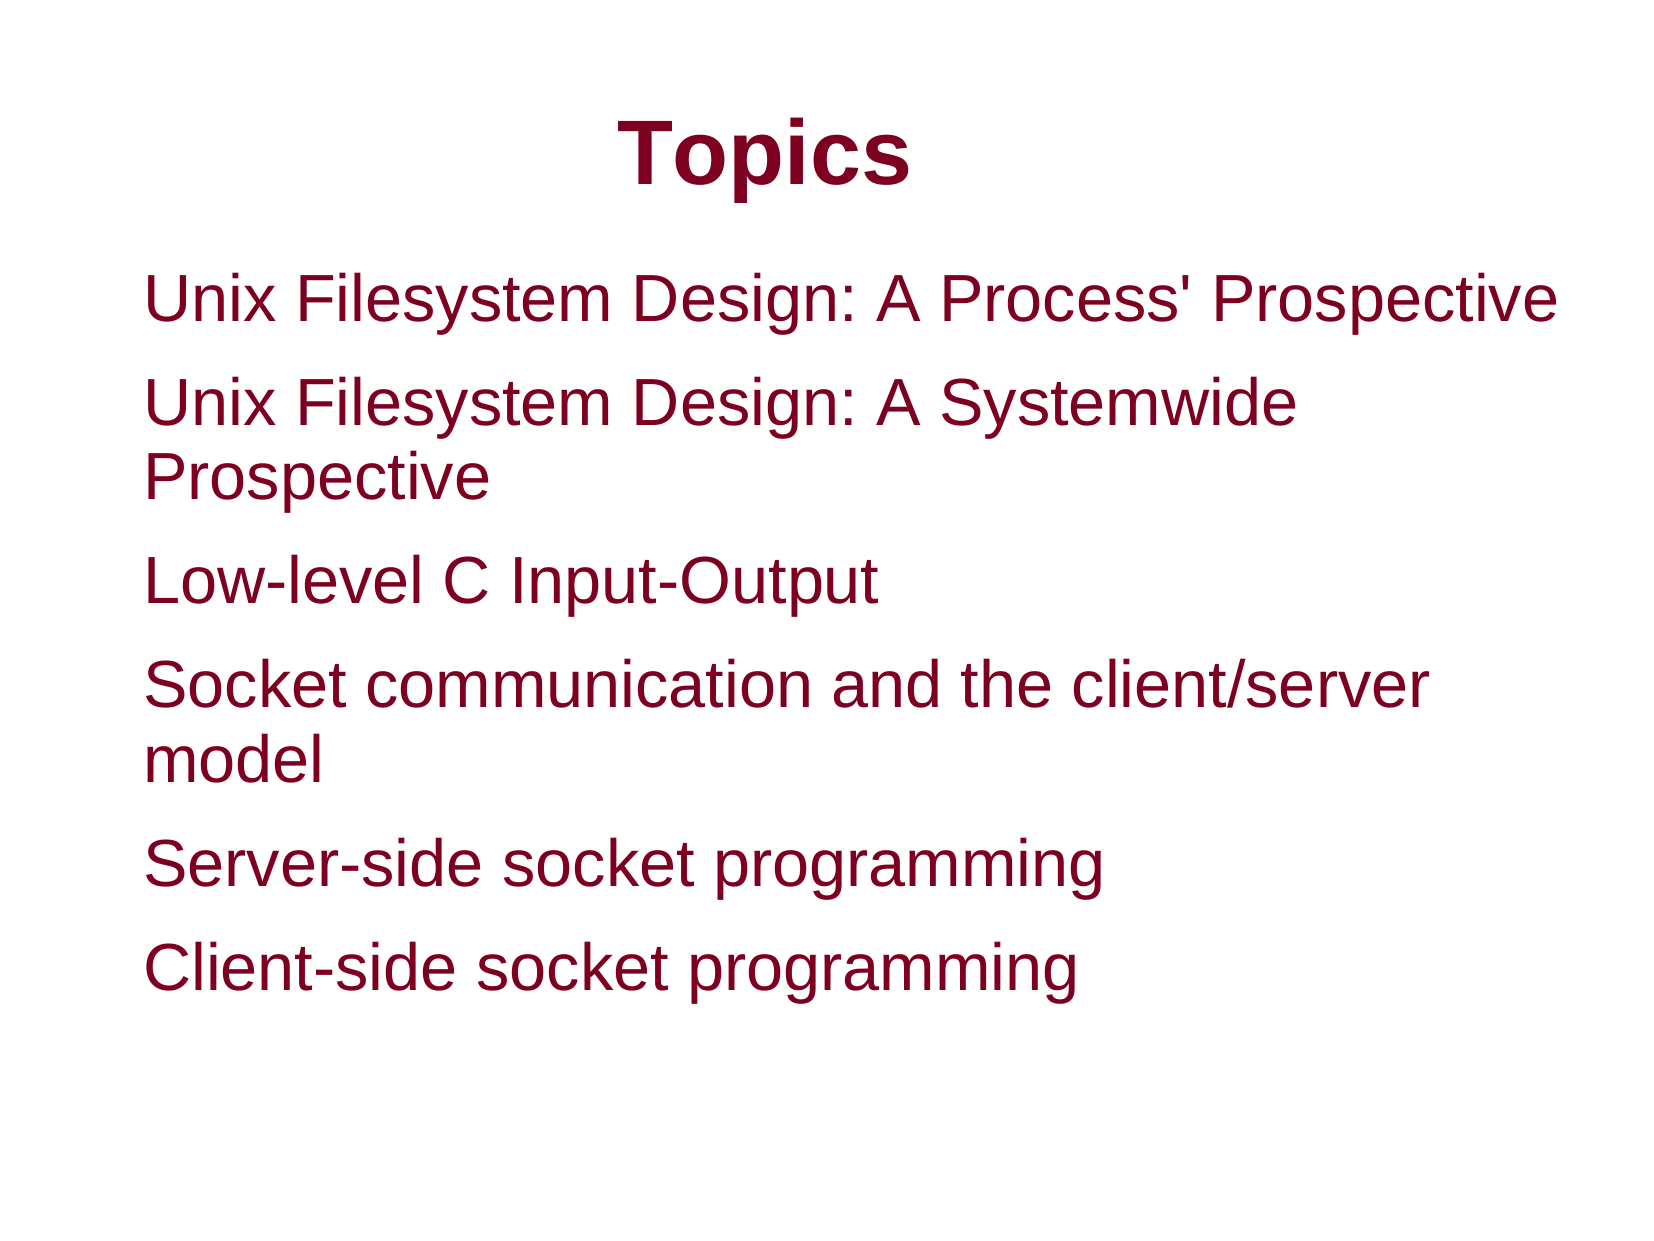

# Topics
Unix Filesystem Design: A Process' Prospective
Unix Filesystem Design: A Systemwide Prospective
Low-level C Input-Output
Socket communication and the client/server model
Server-side socket programming
Client-side socket programming